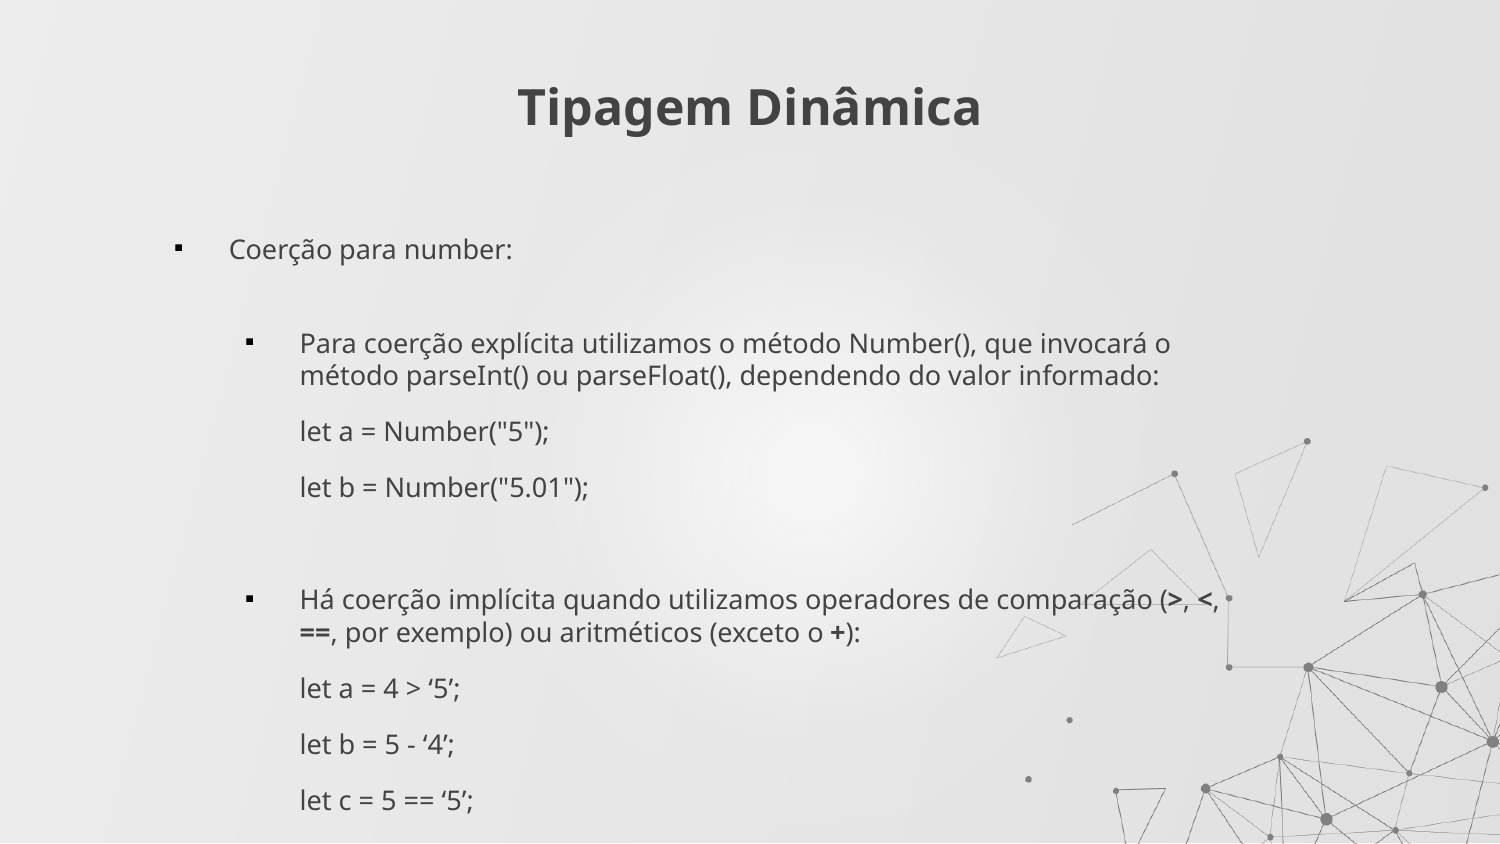

Tipagem Dinâmica
# Coerção para number:
Para coerção explícita utilizamos o método Number(), que invocará o método parseInt() ou parseFloat(), dependendo do valor informado:
let a = Number("5");
let b = Number("5.01");
Há coerção implícita quando utilizamos operadores de comparação (>, <, ==, por exemplo) ou aritméticos (exceto o +):
let a = 4 > ‘5’;
let b = 5 - ‘4’;
let c = 5 == ‘5’;